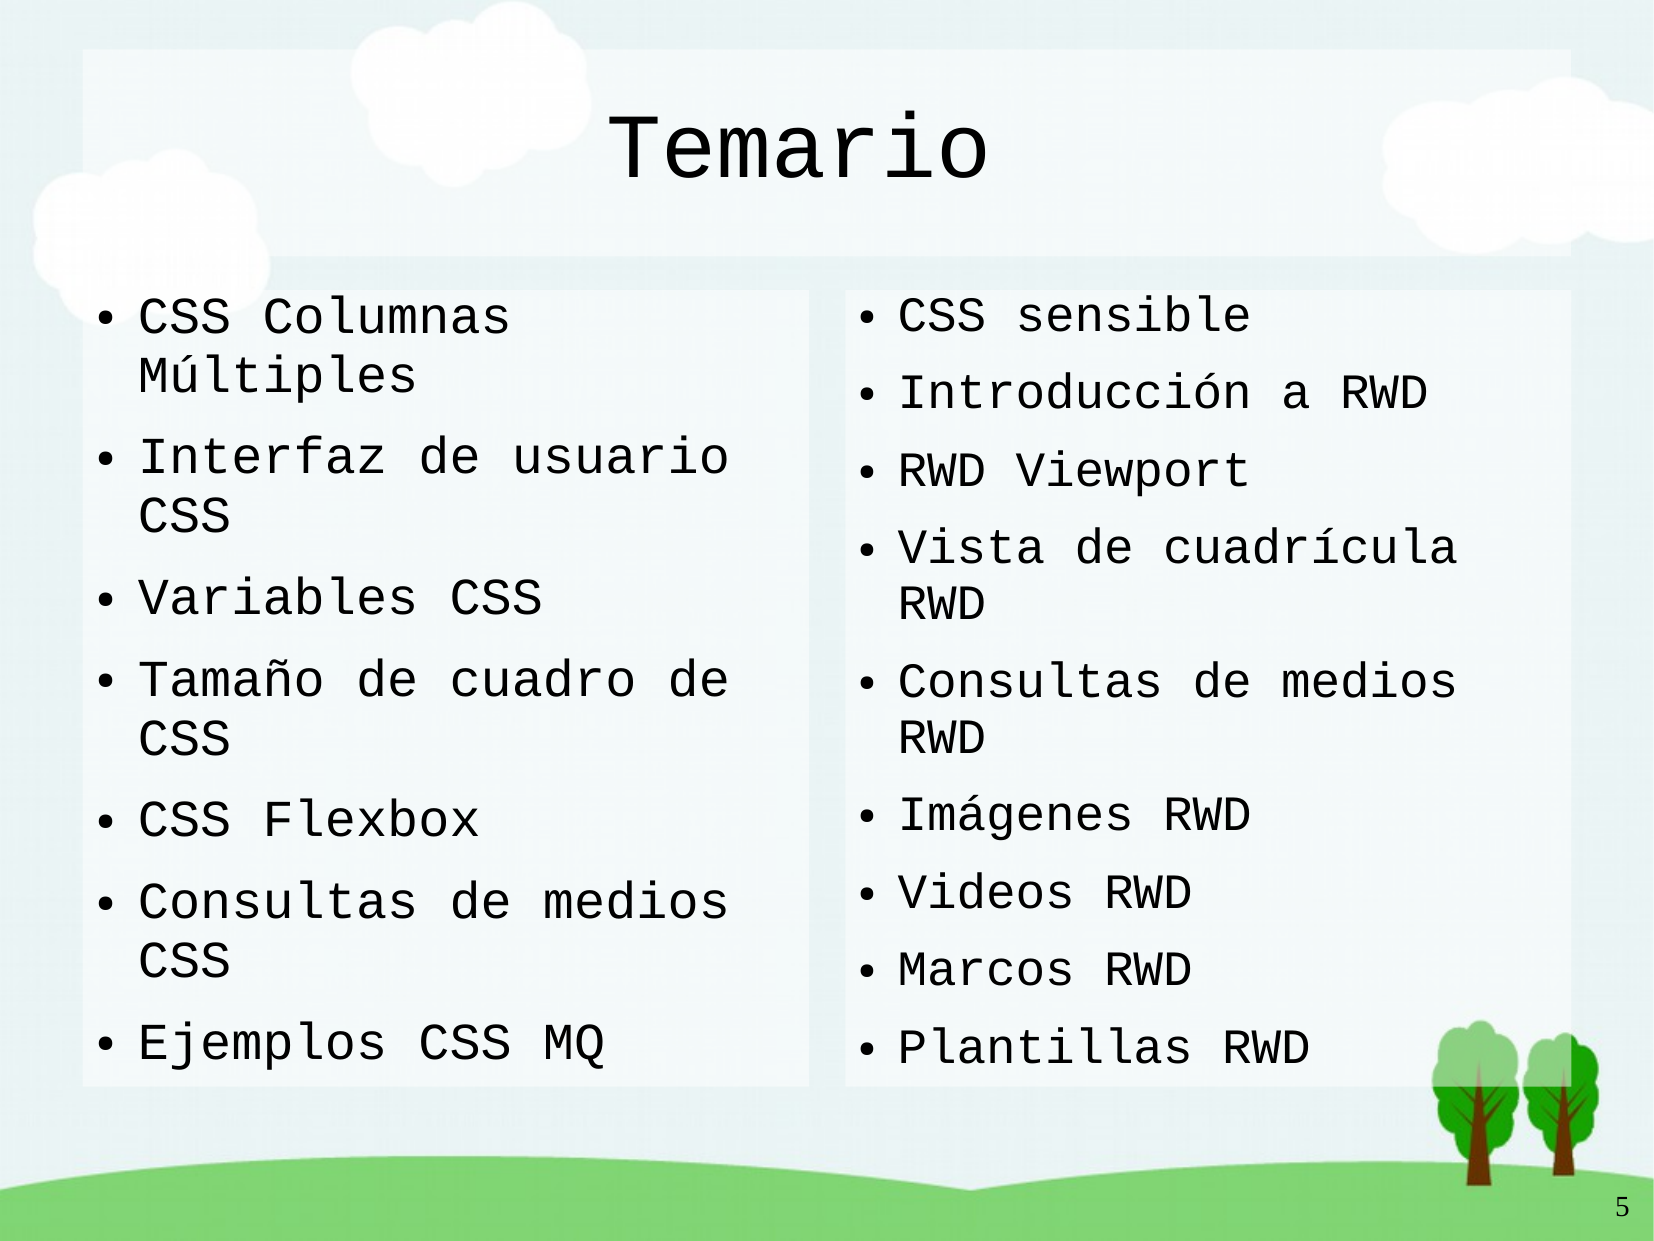

# Temario
CSS Columnas Múltiples
Interfaz de usuario CSS
Variables CSS
Tamaño de cuadro de CSS
CSS Flexbox
Consultas de medios CSS
Ejemplos CSS MQ
CSS sensible
Introducción a RWD
RWD Viewport
Vista de cuadrícula RWD
Consultas de medios RWD
Imágenes RWD
Videos RWD
Marcos RWD
Plantillas RWD
5